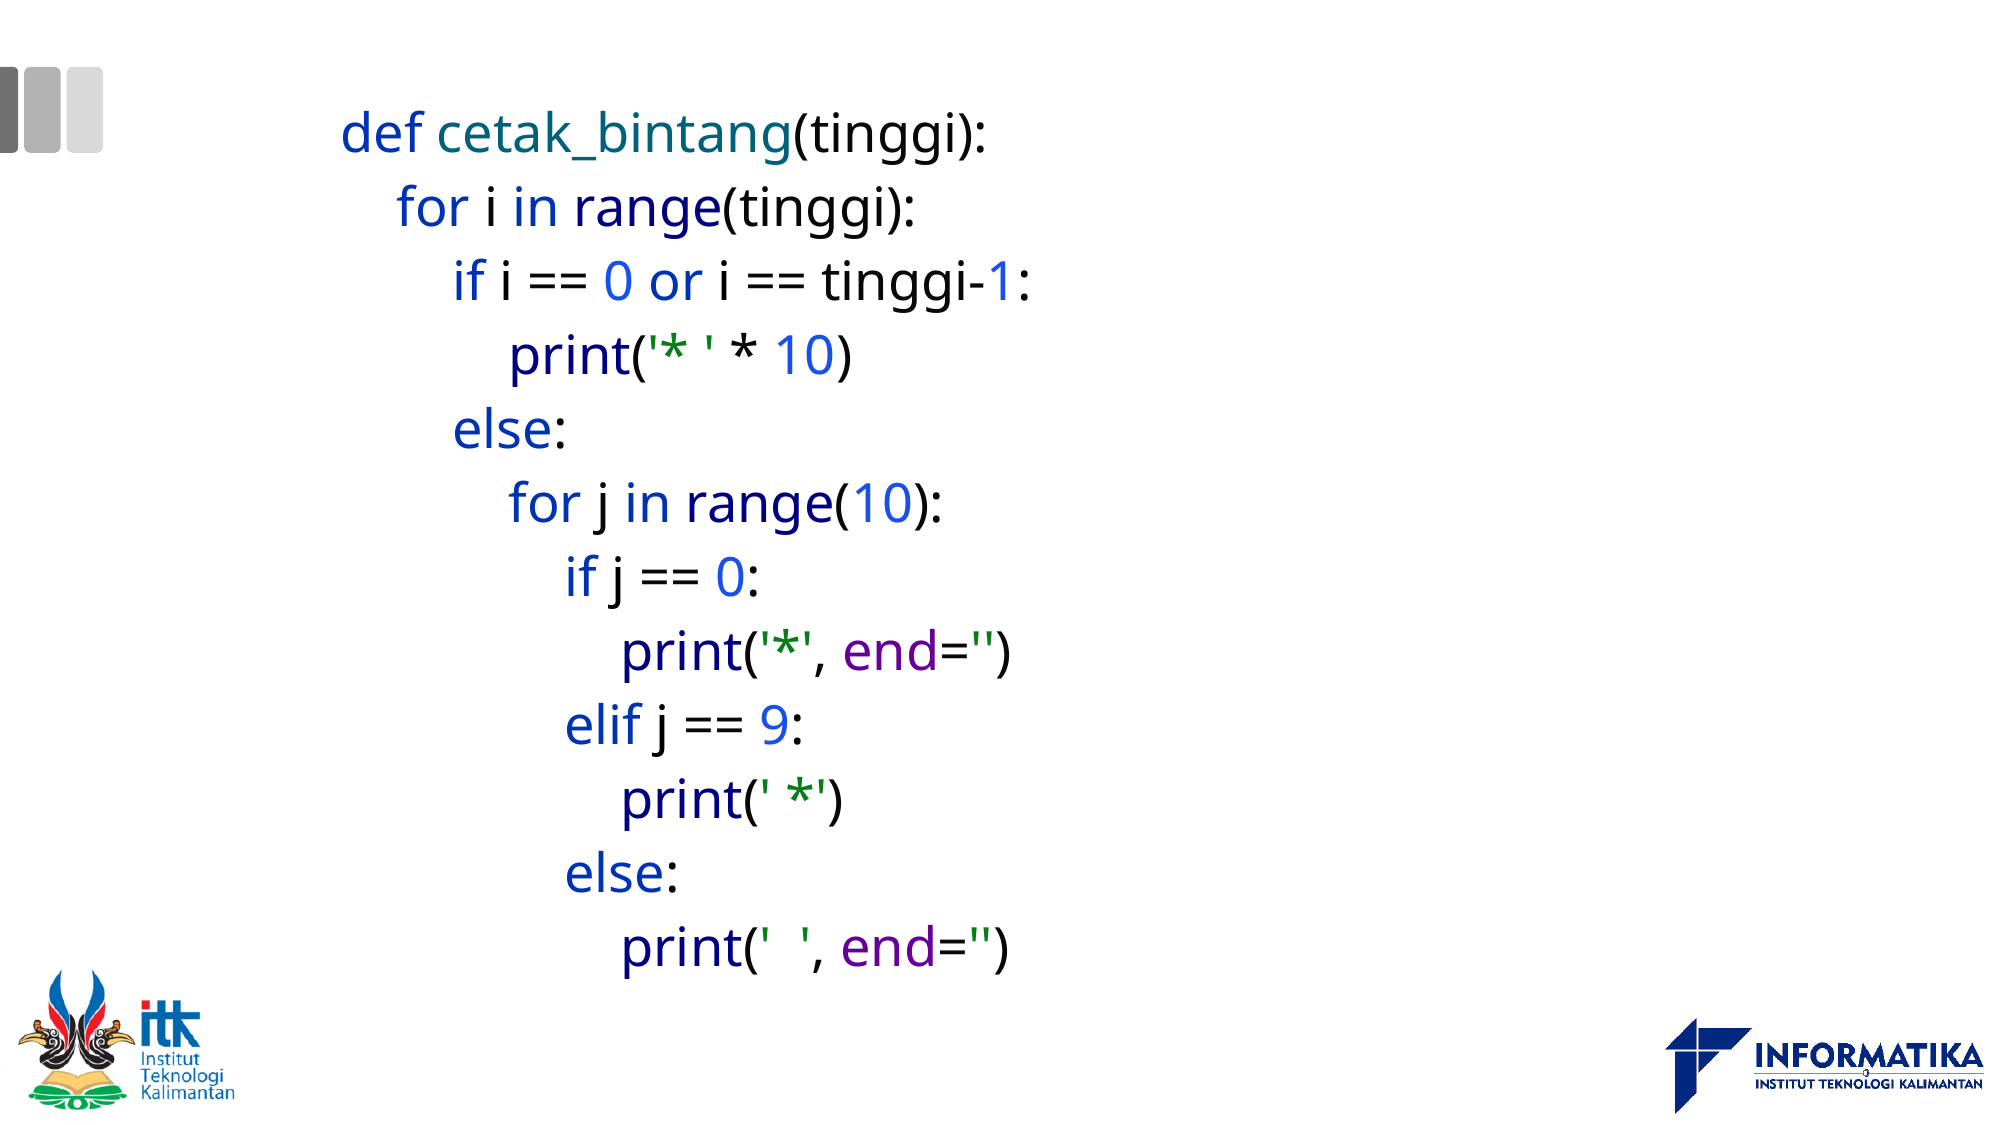

def cetak_bintang(tinggi):
 for i in range(tinggi):
 if i == 0 or i == tinggi-1:
 print('* ' * 10)
 else:
 for j in range(10):
 if j == 0:
 print('*', end='')
 elif j == 9:
 print(' *')
 else:
 print(' ', end='')
cetak_bintang(int(input('masukkan tinggi: ')))